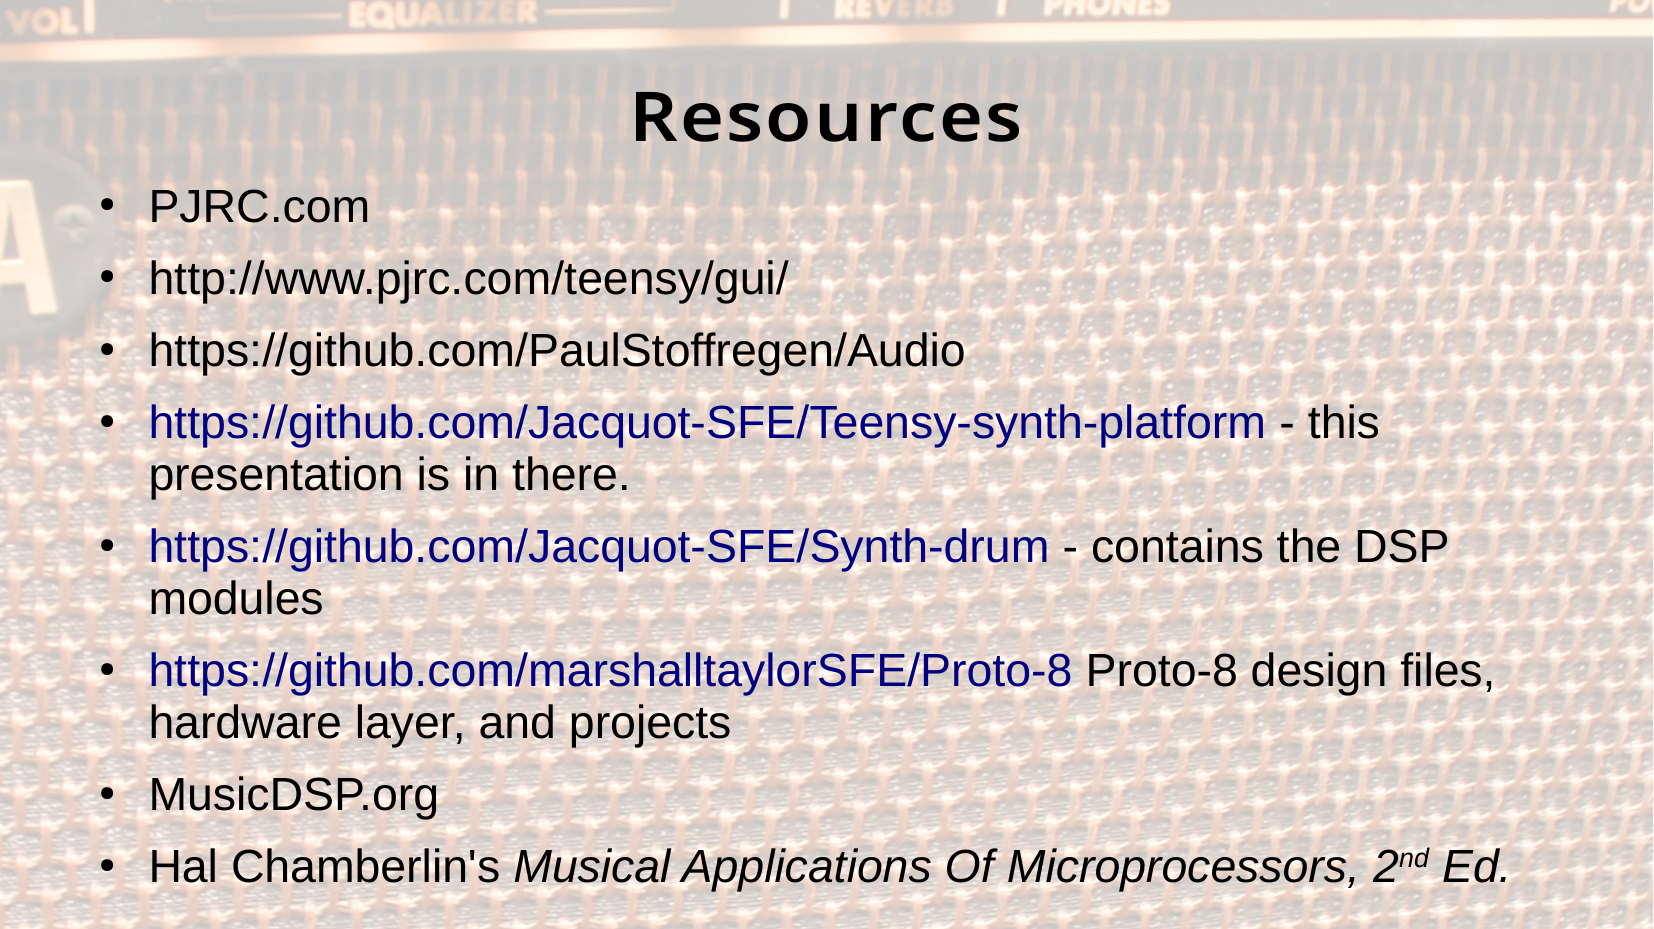

# Resources
PJRC.com
http://www.pjrc.com/teensy/gui/
https://github.com/PaulStoffregen/Audio
https://github.com/Jacquot-SFE/Teensy-synth-platform - this presentation is in there.
https://github.com/Jacquot-SFE/Synth-drum - contains the DSP modules
https://github.com/marshalltaylorSFE/Proto-8 Proto-8 design files, hardware layer, and projects
MusicDSP.org
Hal Chamberlin's Musical Applications Of Microprocessors, 2nd Ed.